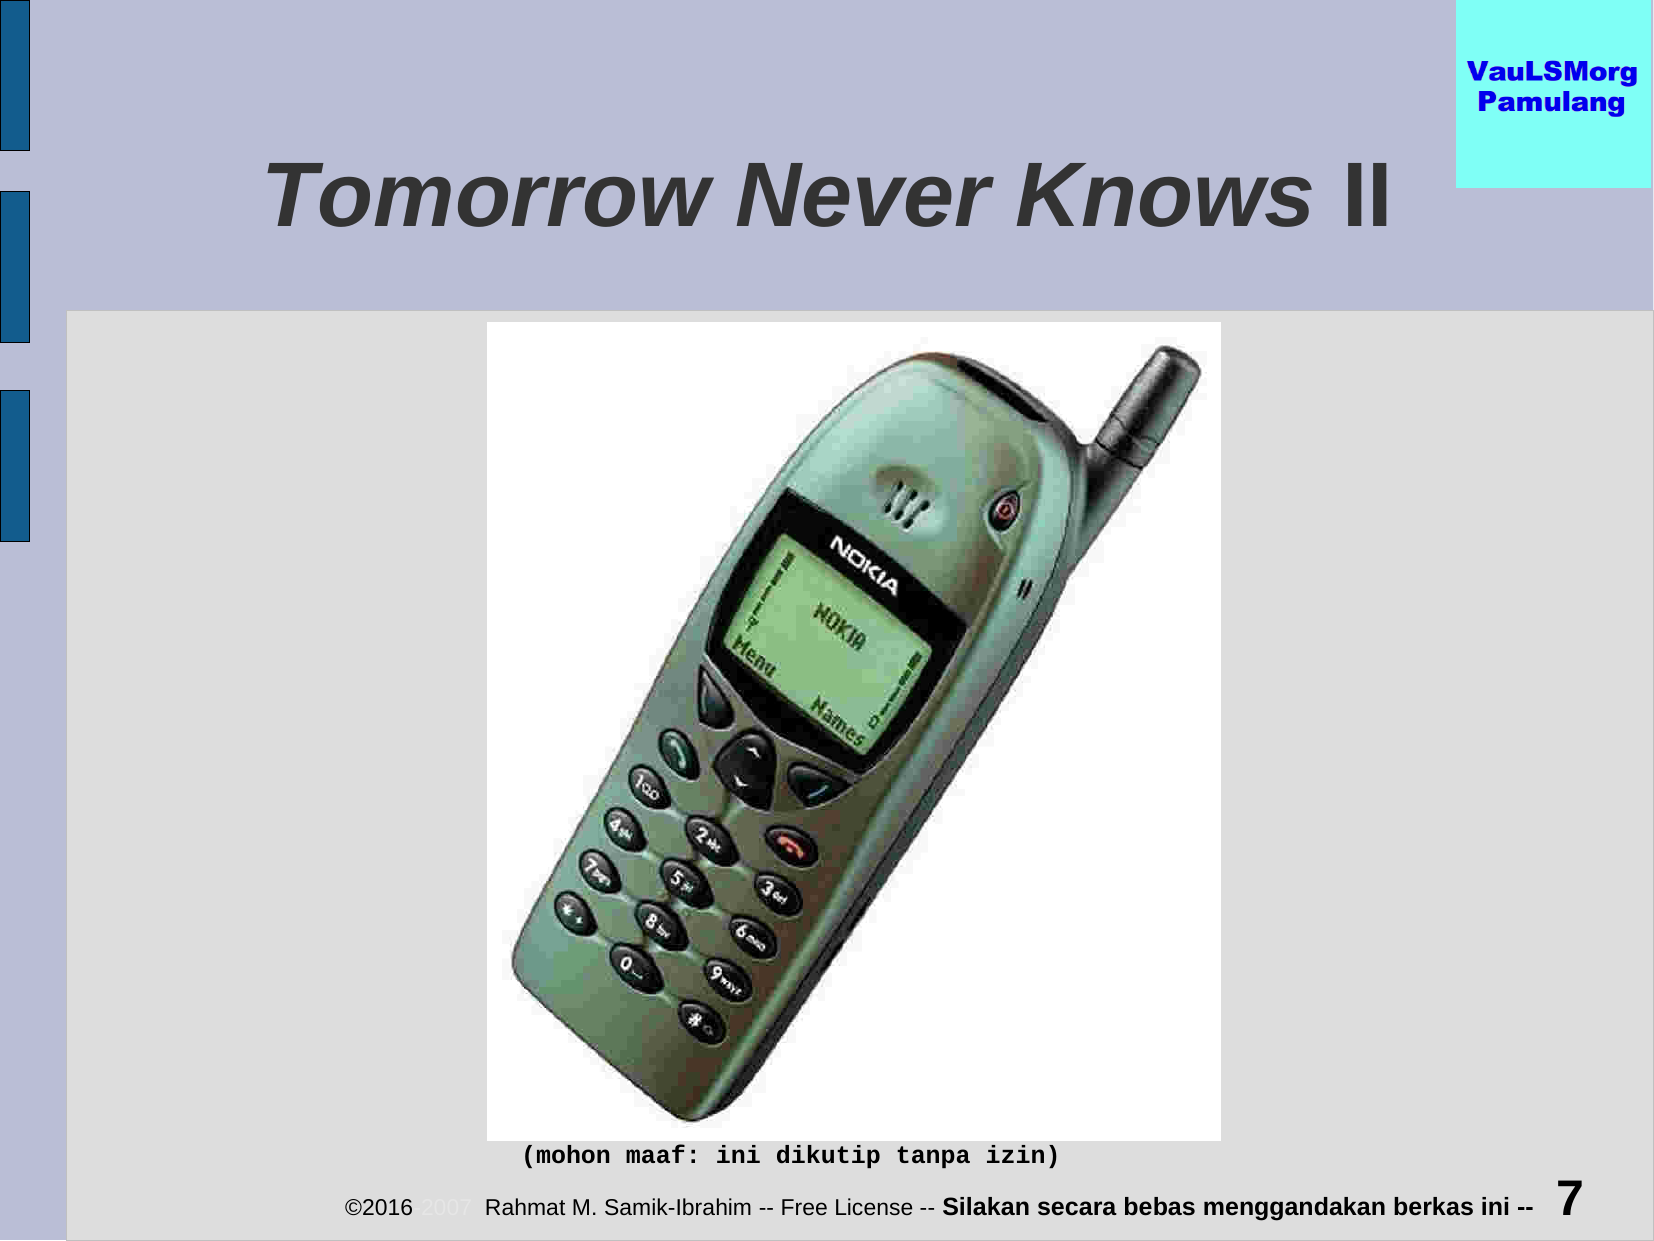

# Tomorrow Never Knows II
(mohon maaf: ini dikutip tanpa izin)